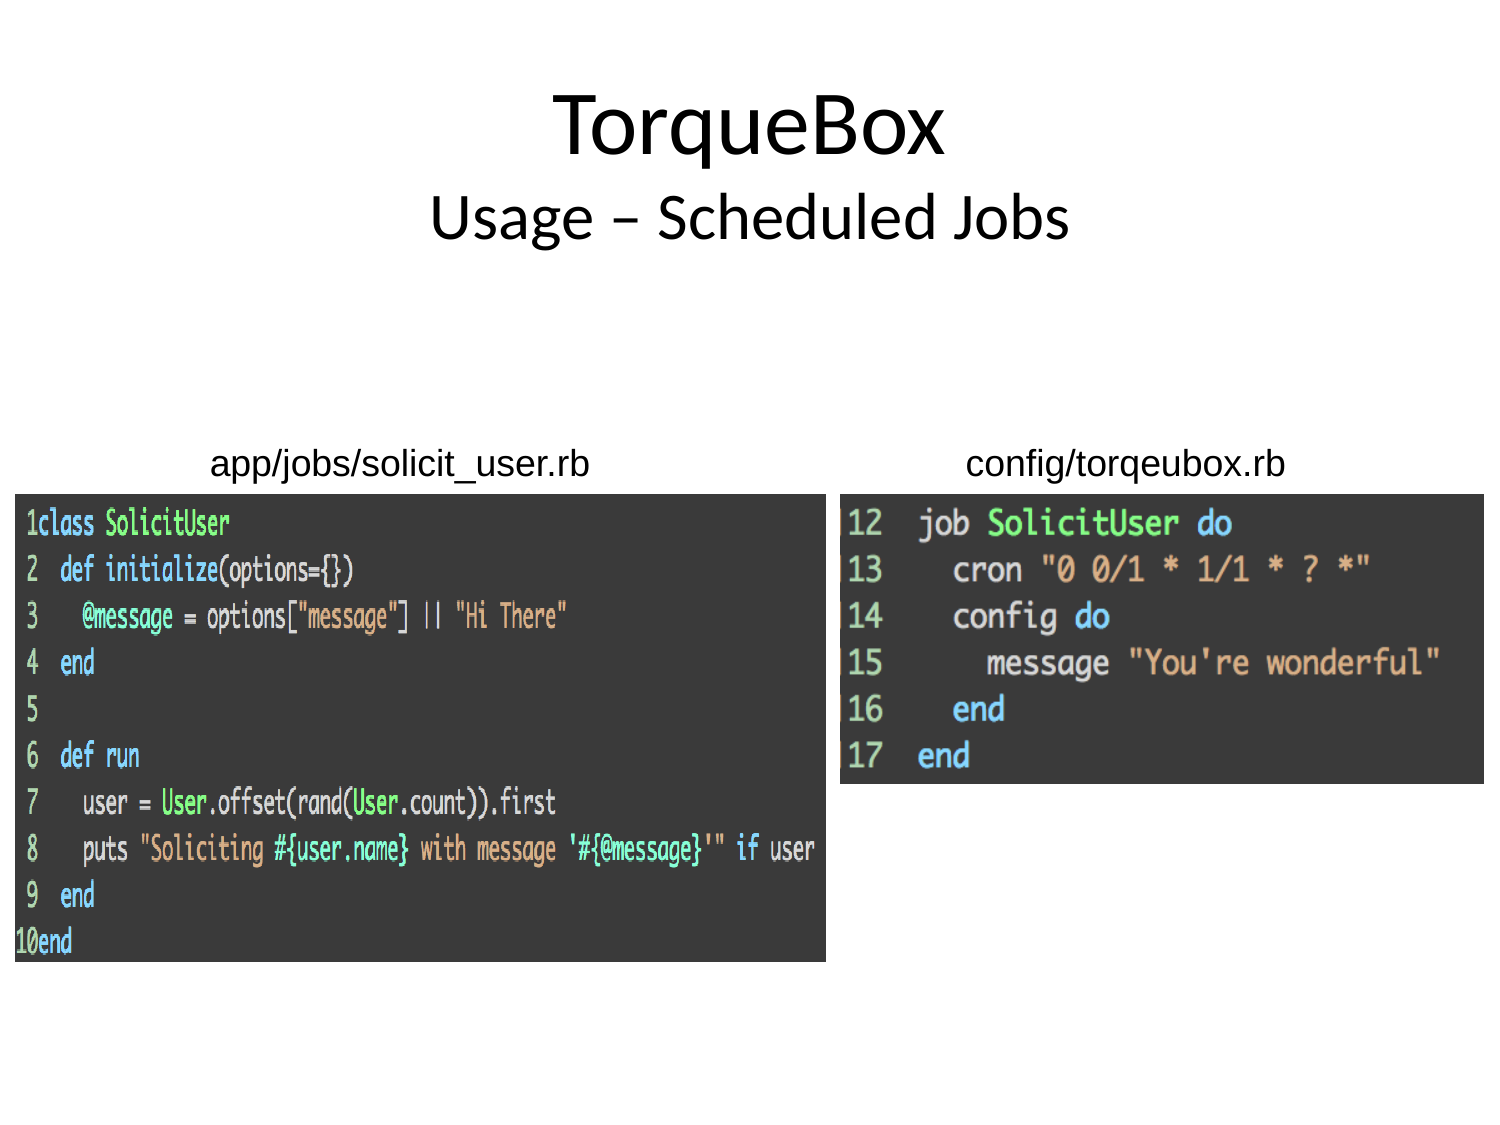

# TorqueBox Usage – Scheduled Jobs
app/jobs/solicit_user.rb
config/torqeubox.rb